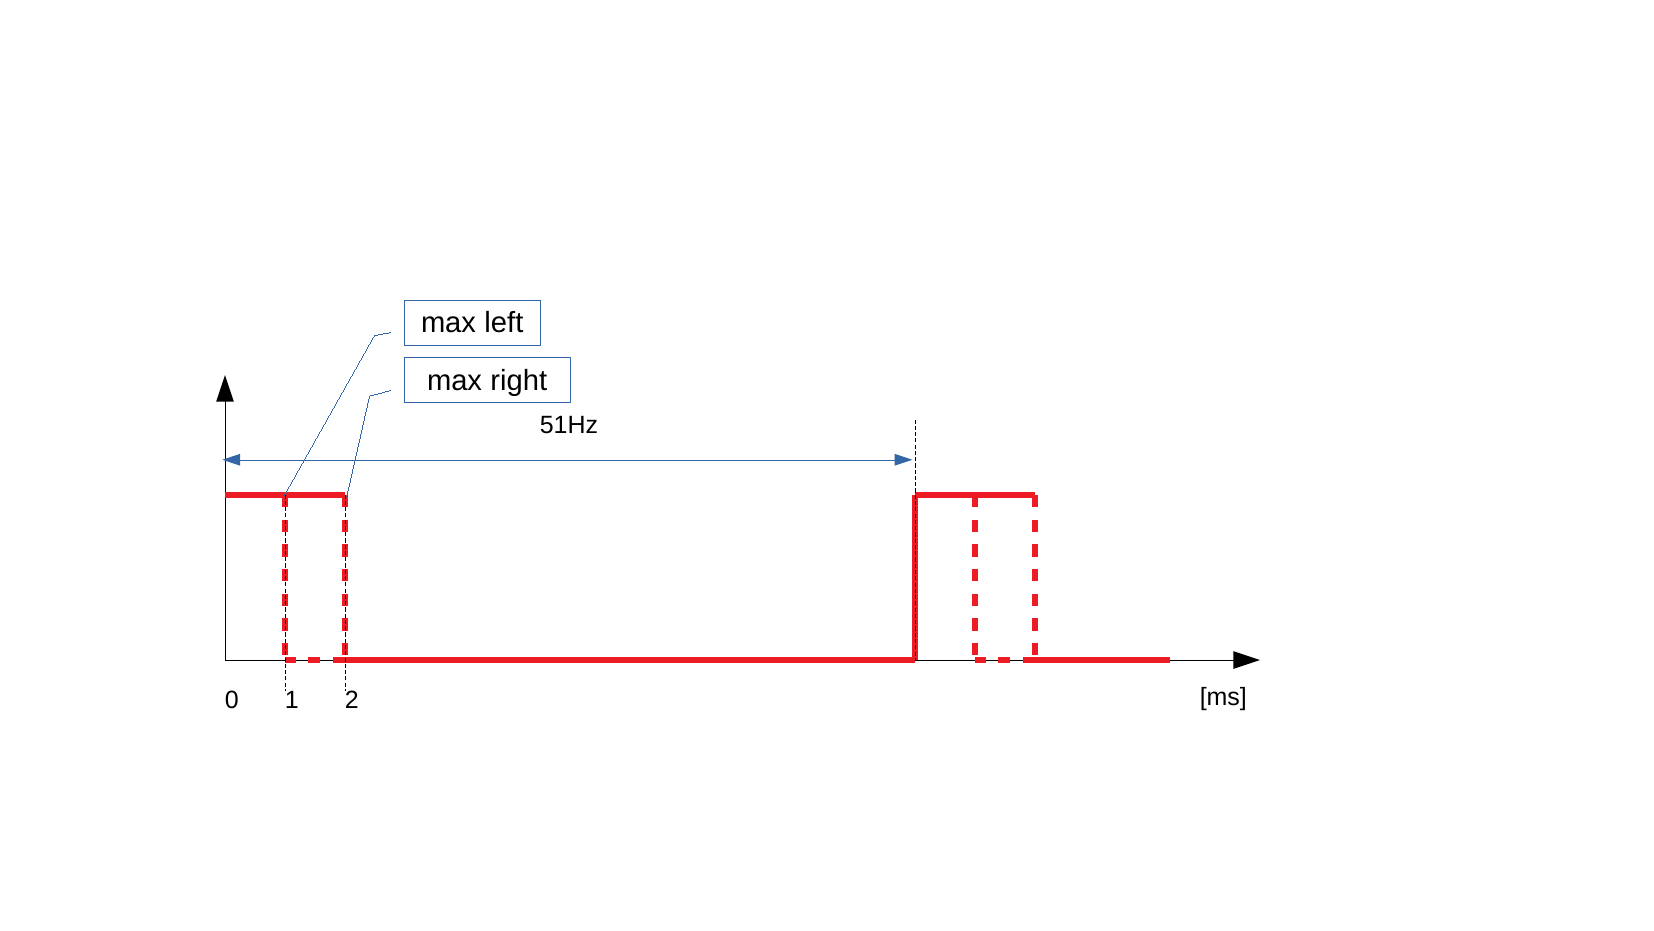

max left
max right
51Hz
[ms]
0
1
2